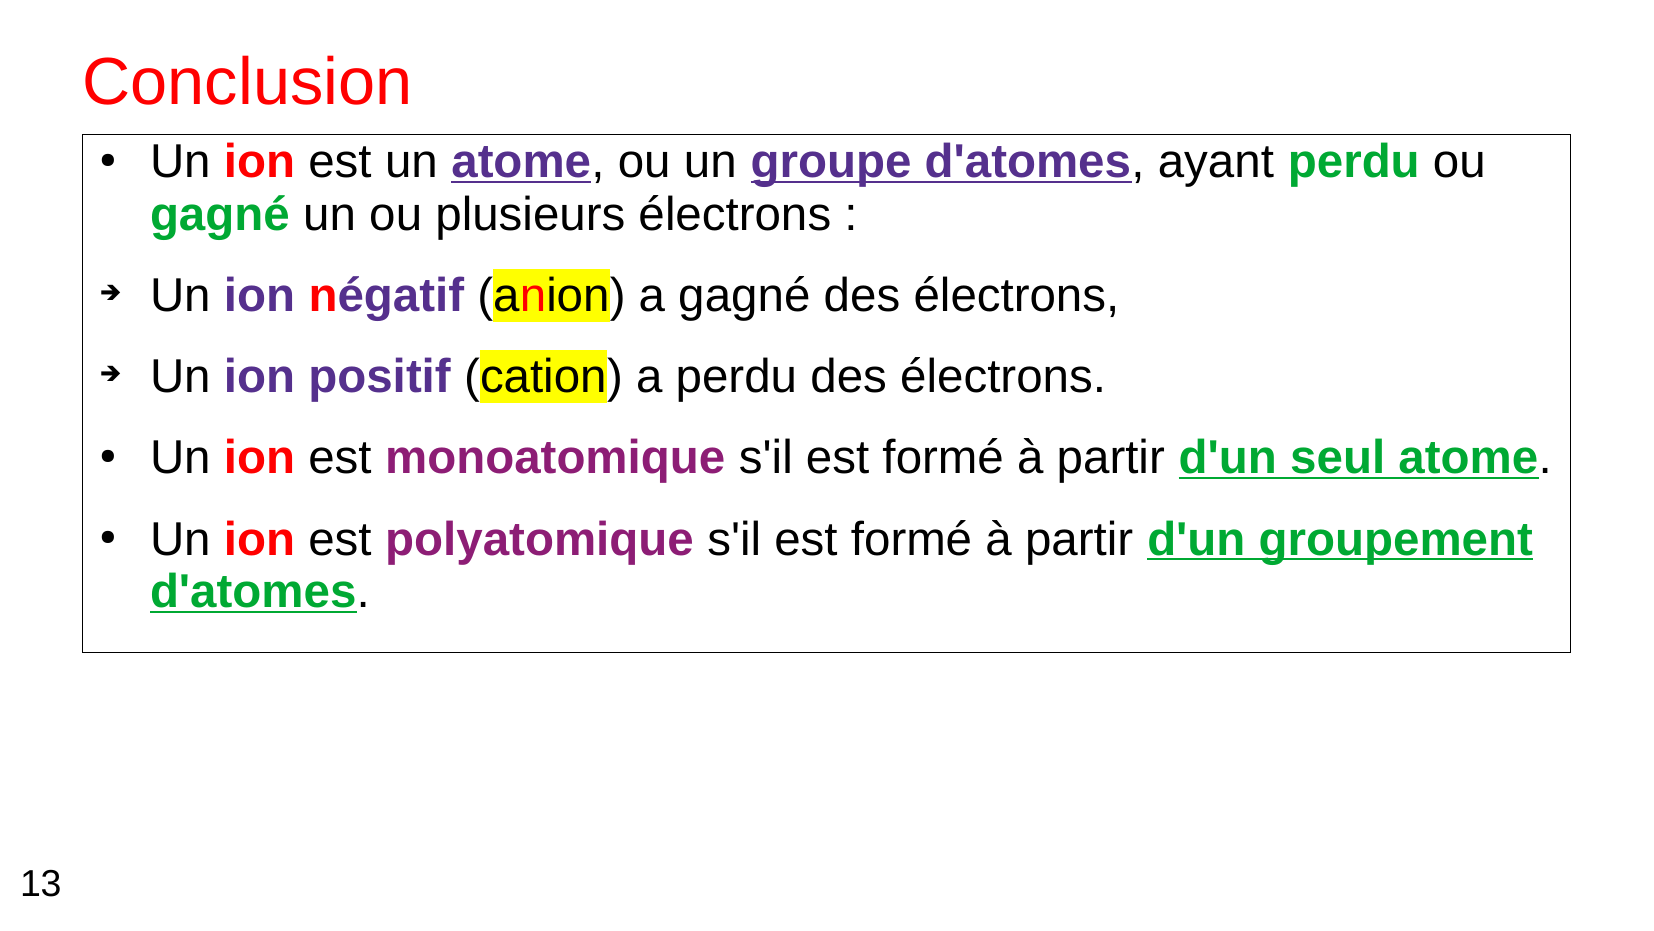

# Conclusion
Un ion est un atome, ou un groupe d'atomes, ayant perdu ou gagné un ou plusieurs électrons :
Un ion négatif (anion) a gagné des électrons,
Un ion positif (cation) a perdu des électrons.
Un ion est monoatomique s'il est formé à partir d'un seul atome.
Un ion est polyatomique s'il est formé à partir d'un groupement d'atomes.